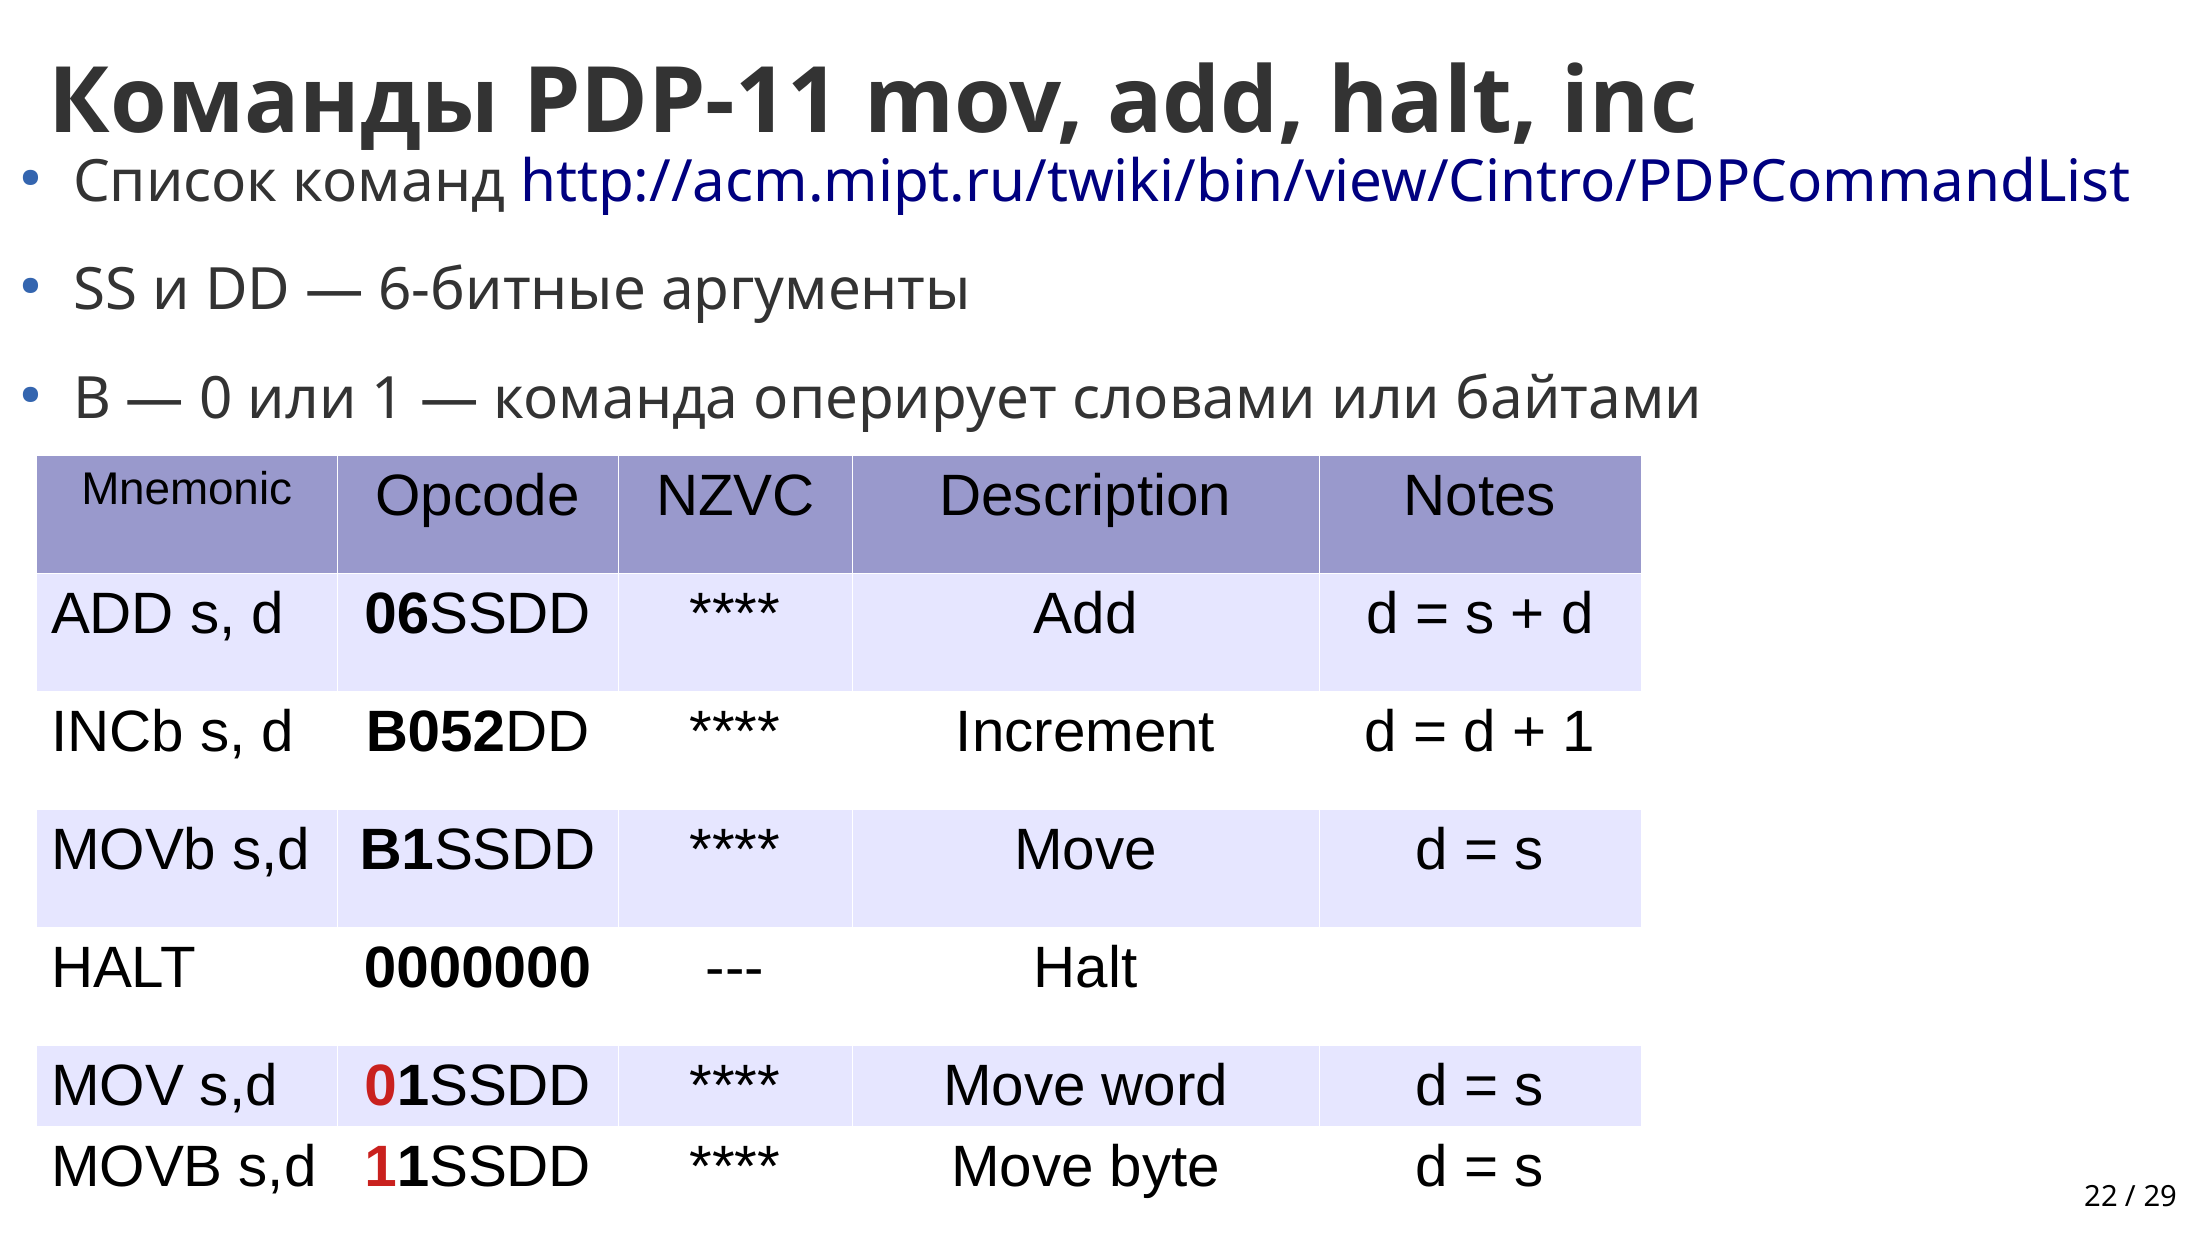

# Команды PDP-11 mov, add, halt, inc
Список команд http://acm.mipt.ru/twiki/bin/view/Cintro/PDPCommandList
SS и DD — 6-битные аргументы
B — 0 или 1 — команда оперирует словами или байтами
| Mnemonic | Opcode | NZVC | Description | Notes |
| --- | --- | --- | --- | --- |
| ADD s, d | 06SSDD | \*\*\*\* | Add | d = s + d |
| INCb s, d | B052DD | \*\*\*\* | Increment | d = d + 1 |
| MOVb s,d | B1SSDD | \*\*\*\* | Move | d = s |
| HALT | 0000000 | --- | Halt | |
| MOV s,d | 01SSDD | \*\*\*\* | Move word | d = s |
| MOVB s,d | 11SSDD | \*\*\*\* | Move byte | d = s |
22